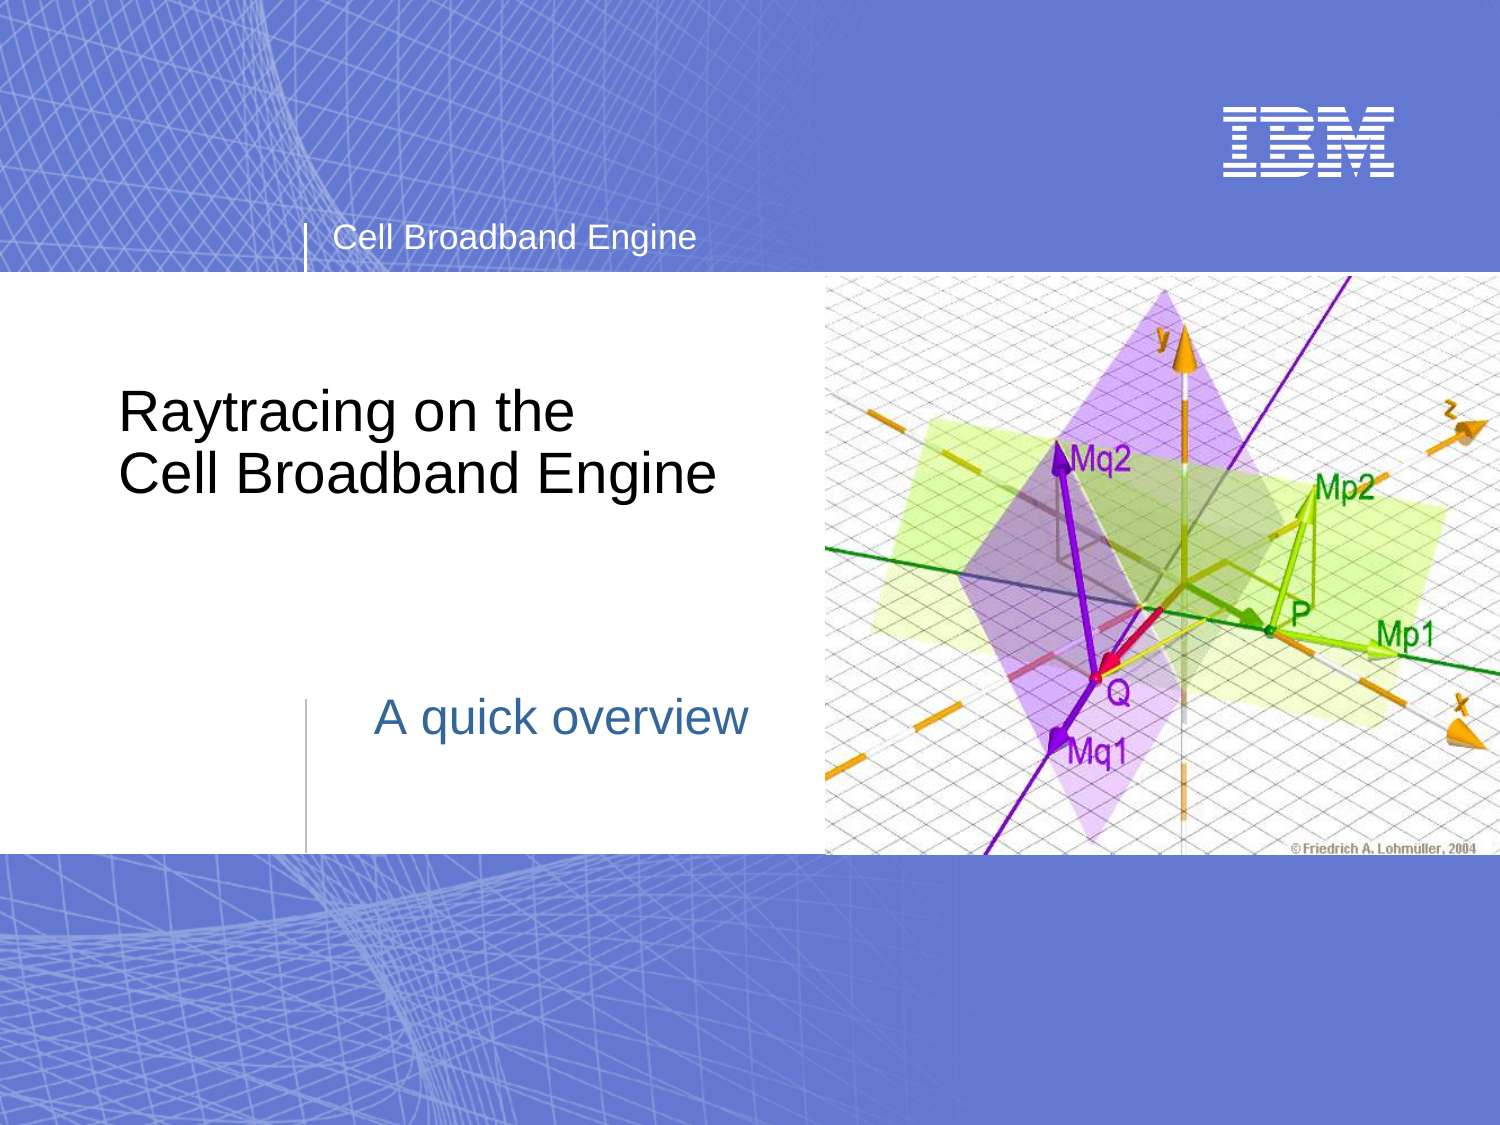

# Raytracing on the Cell Broadband Engine
A quick overview